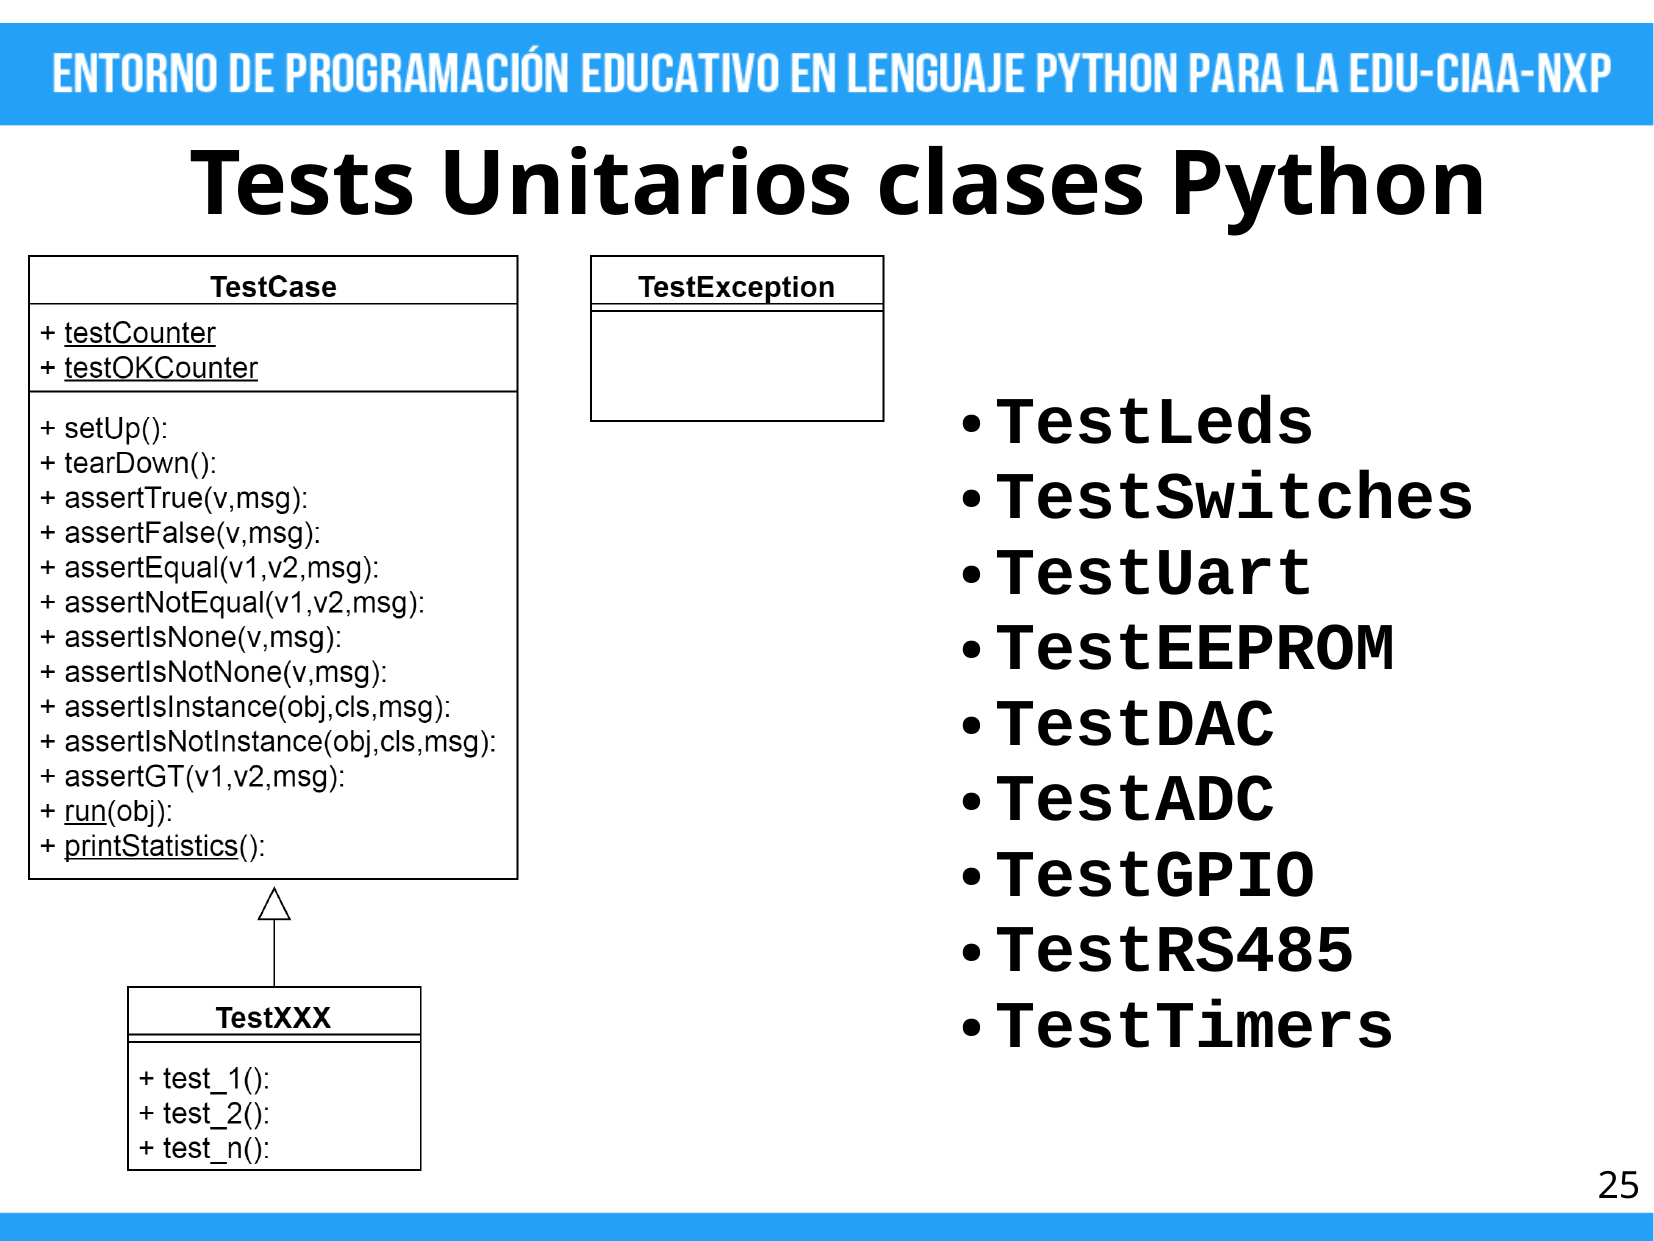

# Tests Unitarios clases Python
TestLeds
TestSwitches
TestUart
TestEEPROM
TestDAC
TestADC
TestGPIO
TestRS485
TestTimers
25